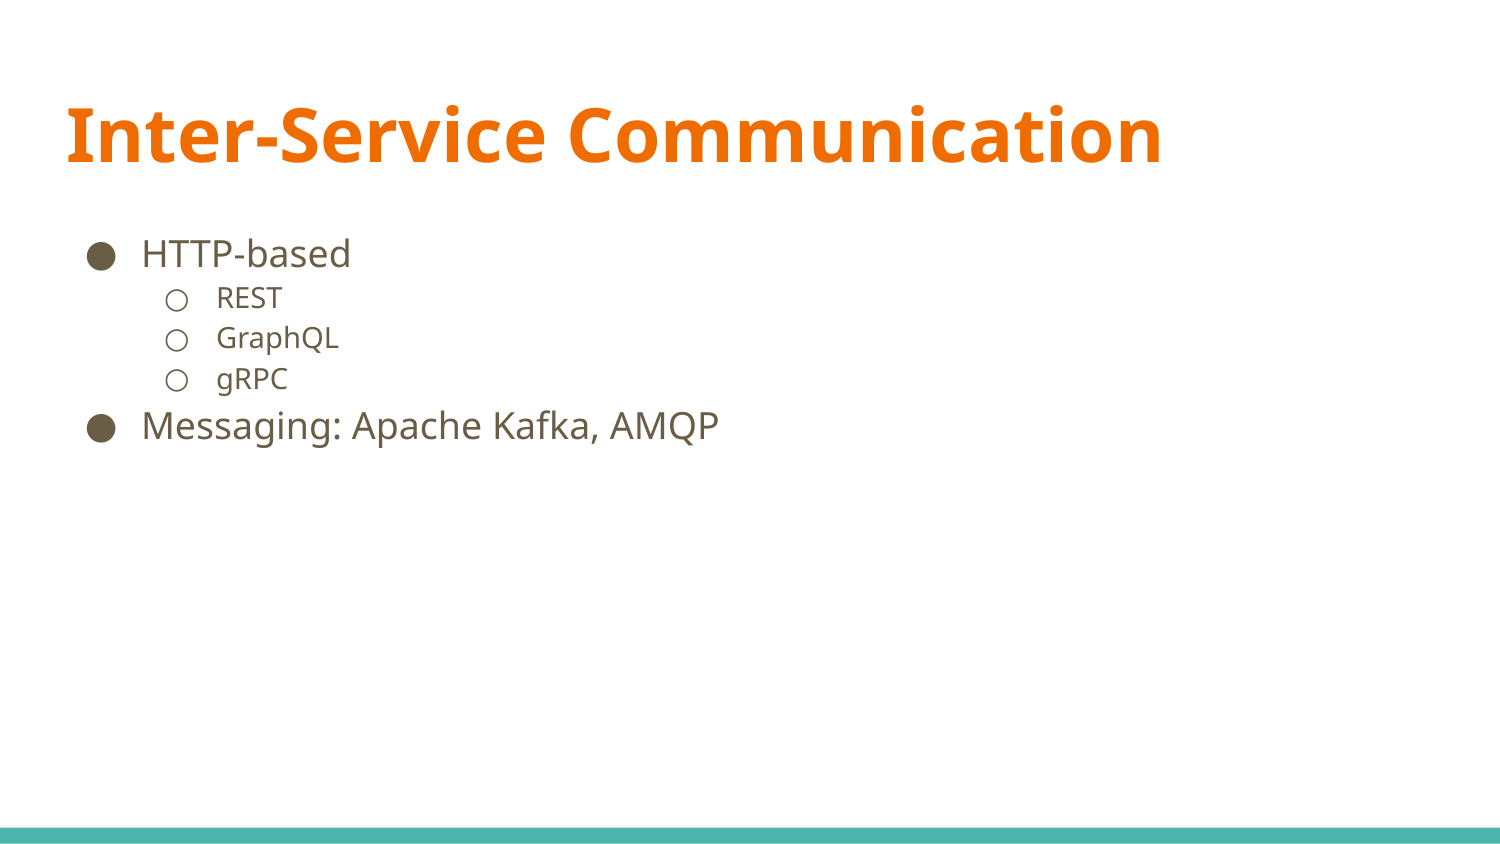

# Inter-Service Communication
HTTP-based
REST
GraphQL
gRPC
Messaging: Apache Kafka, AMQP